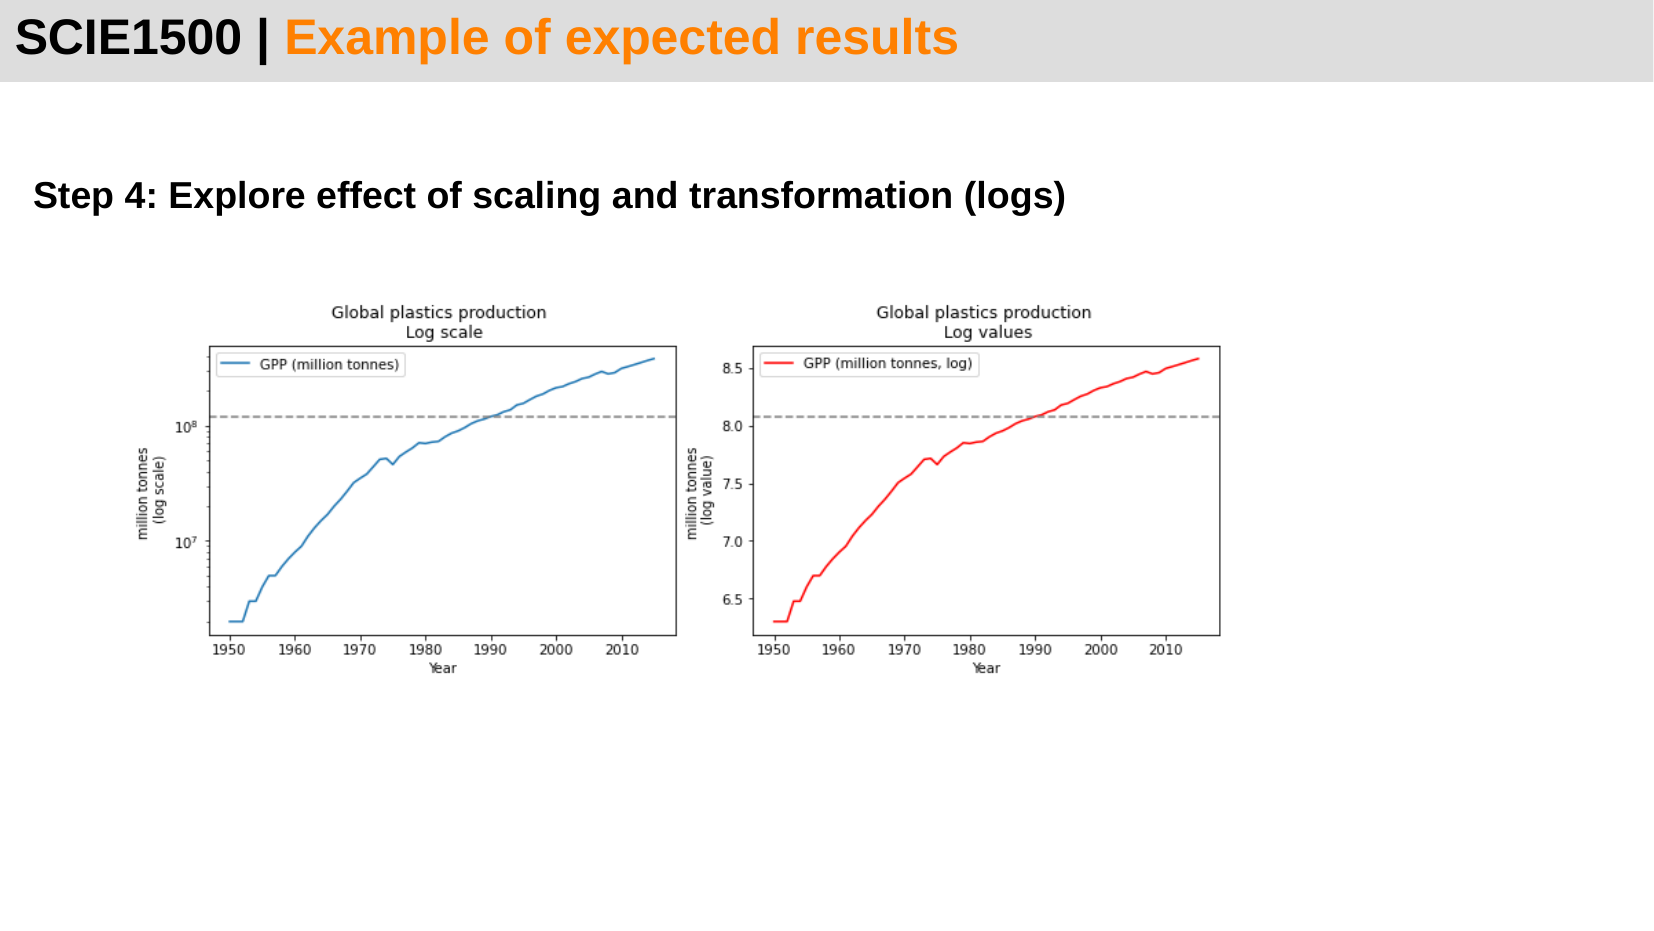

SCIE1500 | Example of expected results
Step 4: Explore effect of scaling and transformation (logs)